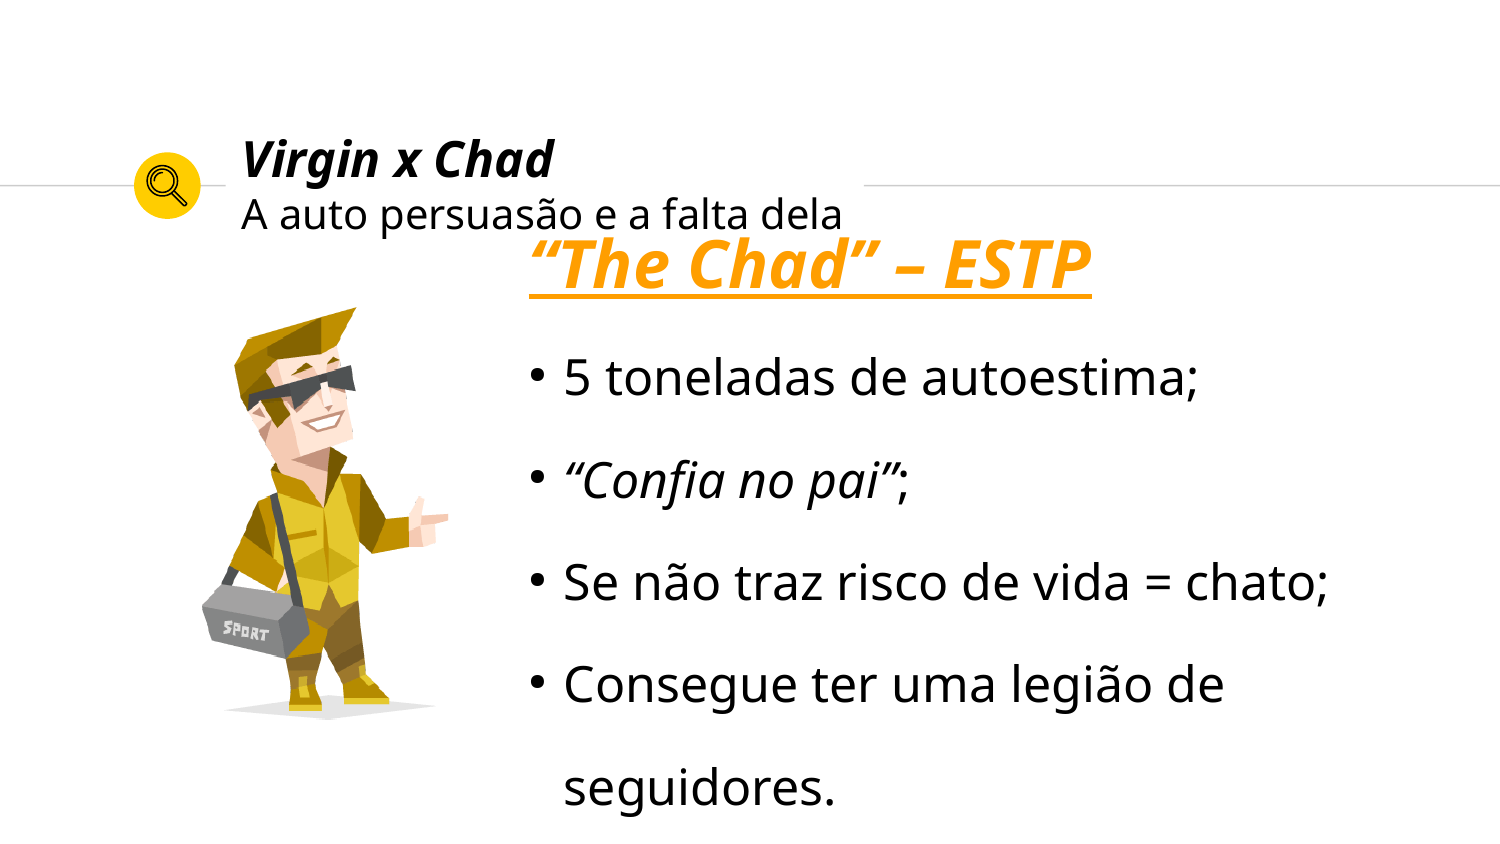

# Virgin x Chad A auto persuasão e a falta dela
“The Chad” – ESTP
5 toneladas de autoestima;
“Confia no pai”;
Se não traz risco de vida = chato;
Consegue ter uma legião de seguidores.